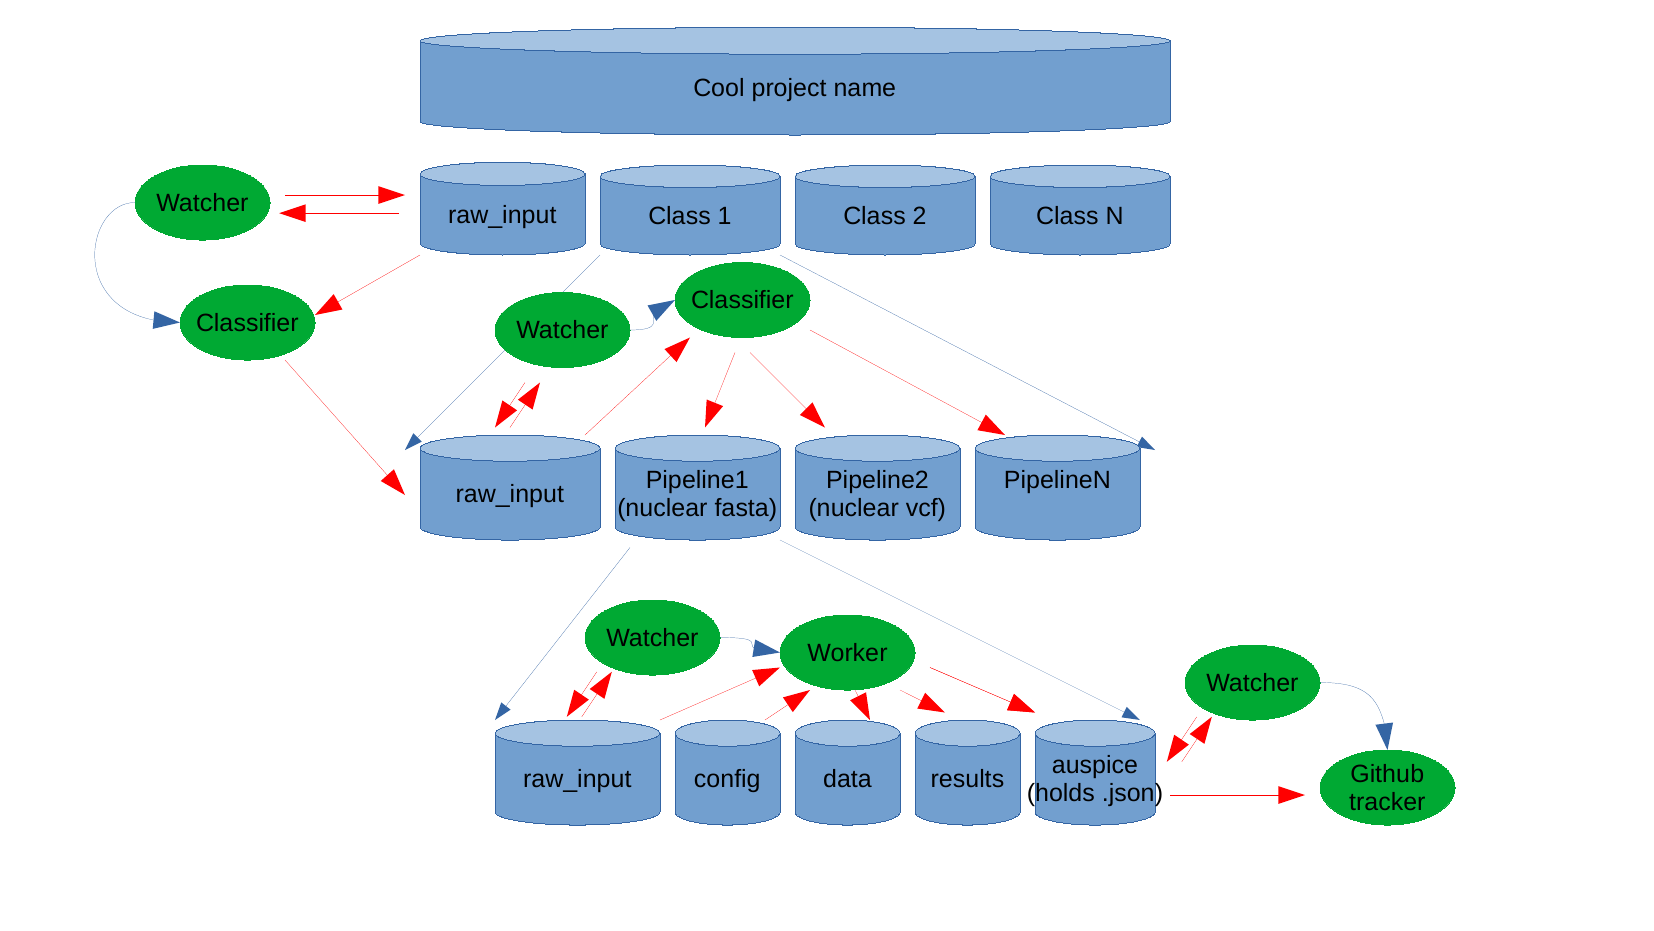

Cool project name
raw_input
Watcher
Class 1
Class 2
Class N
Classifier
Classifier
Watcher
raw_input
Pipeline1
(nuclear fasta)
Pipeline2
(nuclear vcf)
PipelineN
Watcher
Worker
Watcher
raw_input
config
data
results
auspice
(holds .json)
Github
tracker